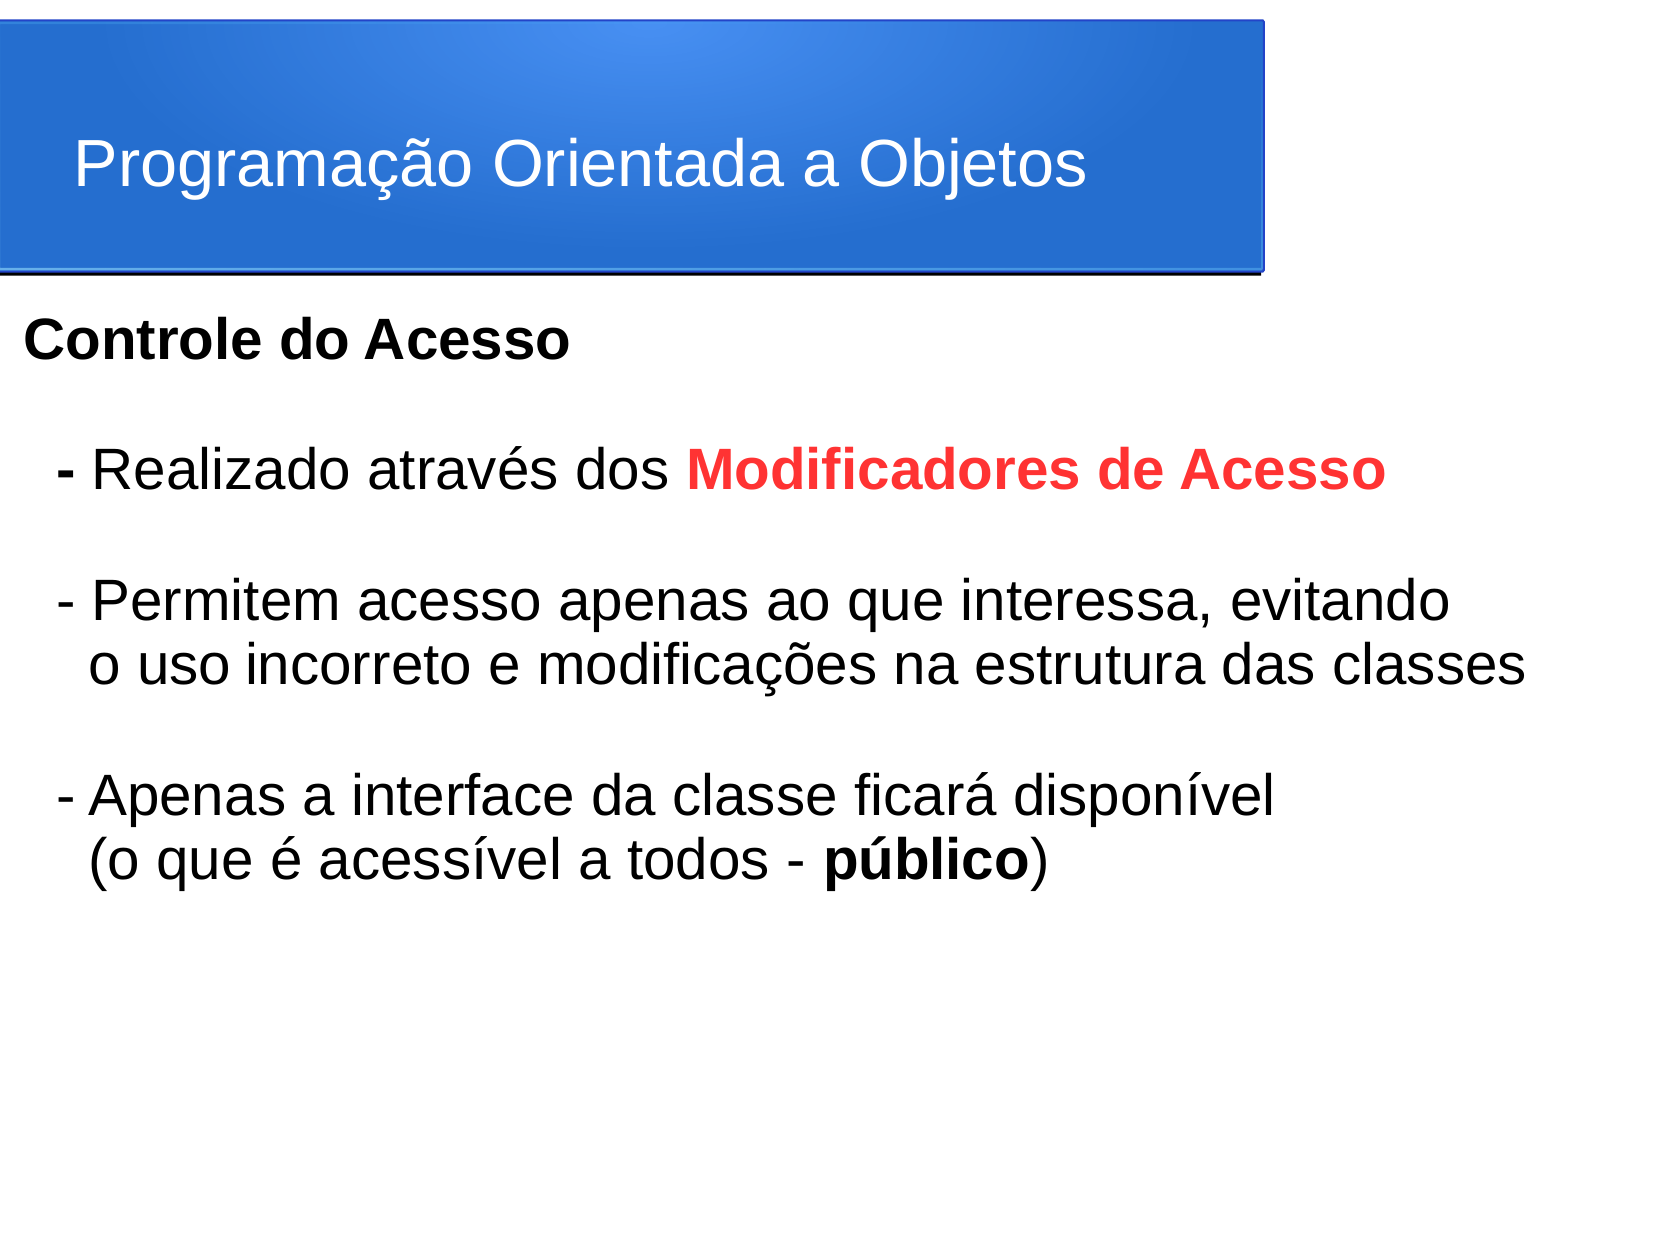

Programação Orientada a Objetos
# Controle do Acesso
 - Realizado através dos Modificadores de Acesso
 - Permitem acesso apenas ao que interessa, evitando
 o uso	incorreto e modificações na estrutura das classes
 - Apenas a interface da classe ficará disponível
 (o que é acessível a todos - público)